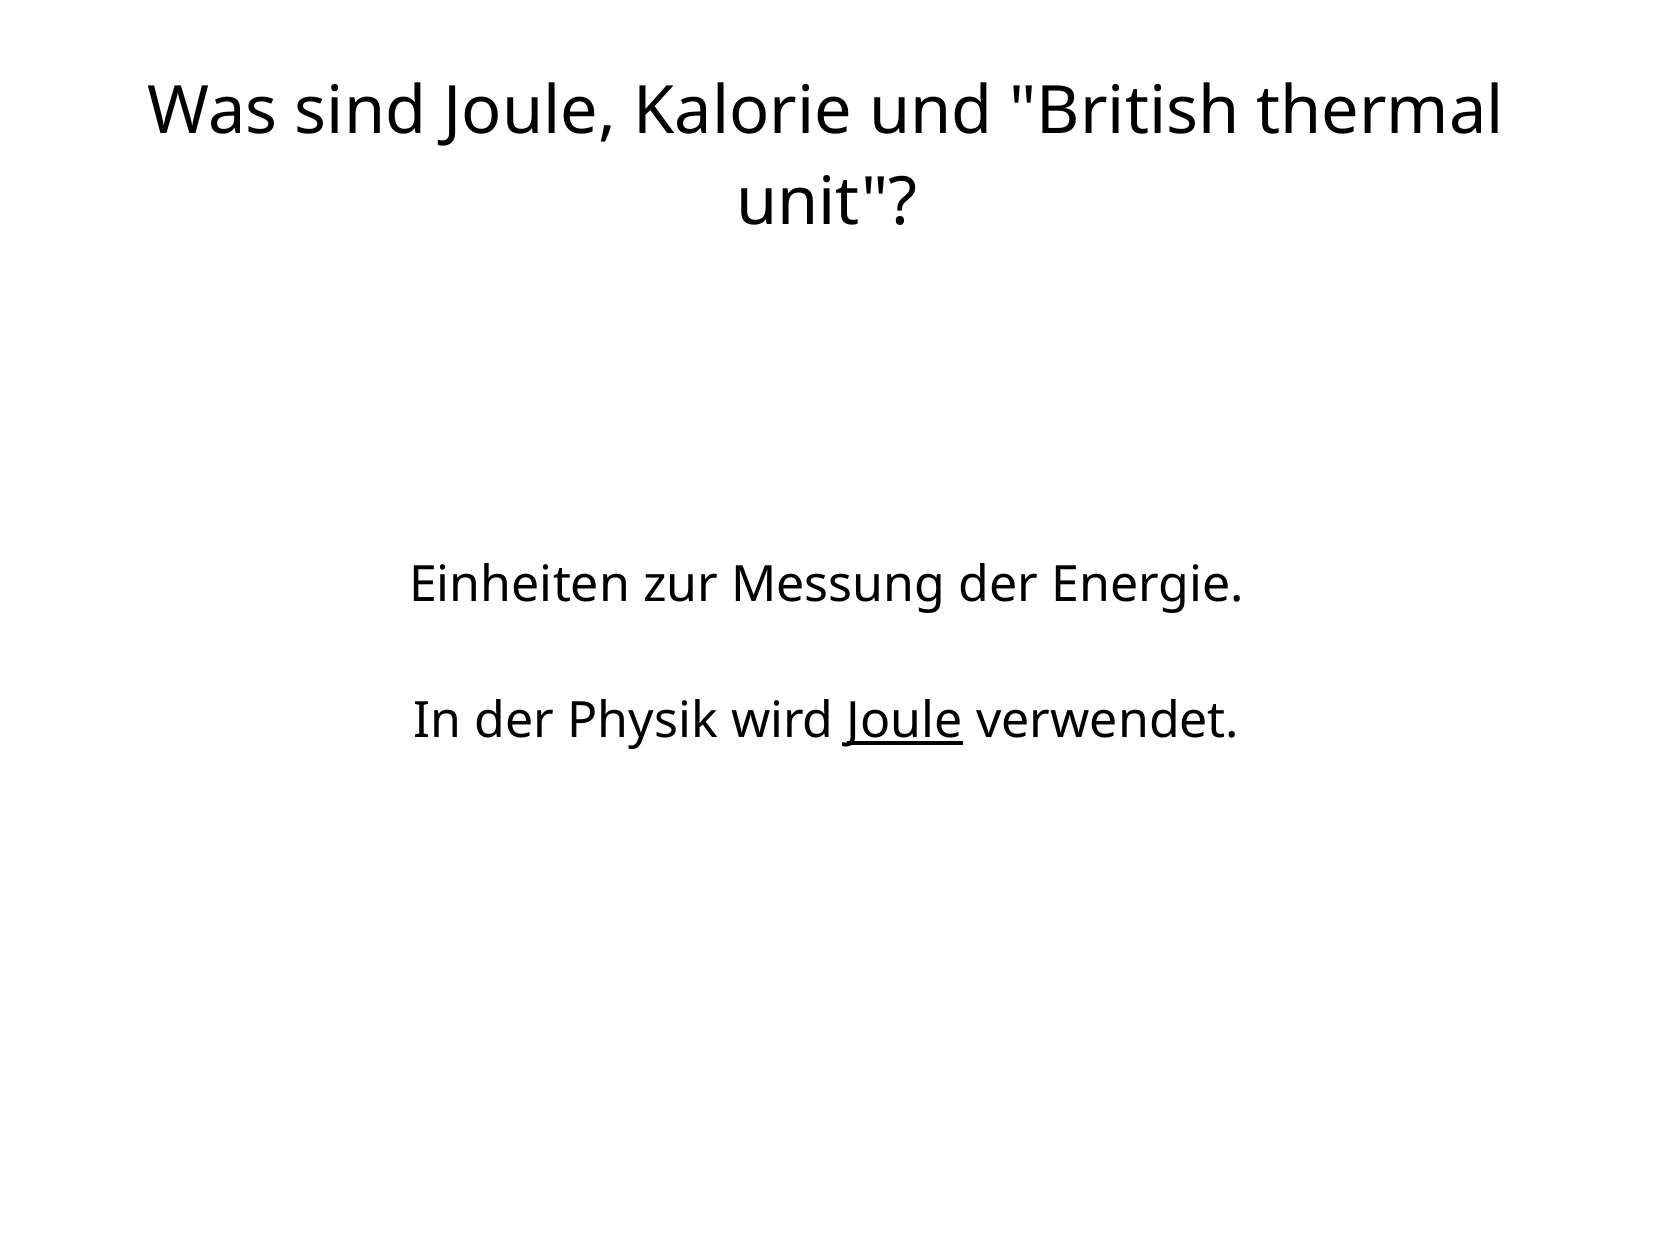

# Was sind Joule, Kalorie und "British thermal unit"?
Einheiten zur Messung der Energie.
In der Physik wird Joule verwendet.